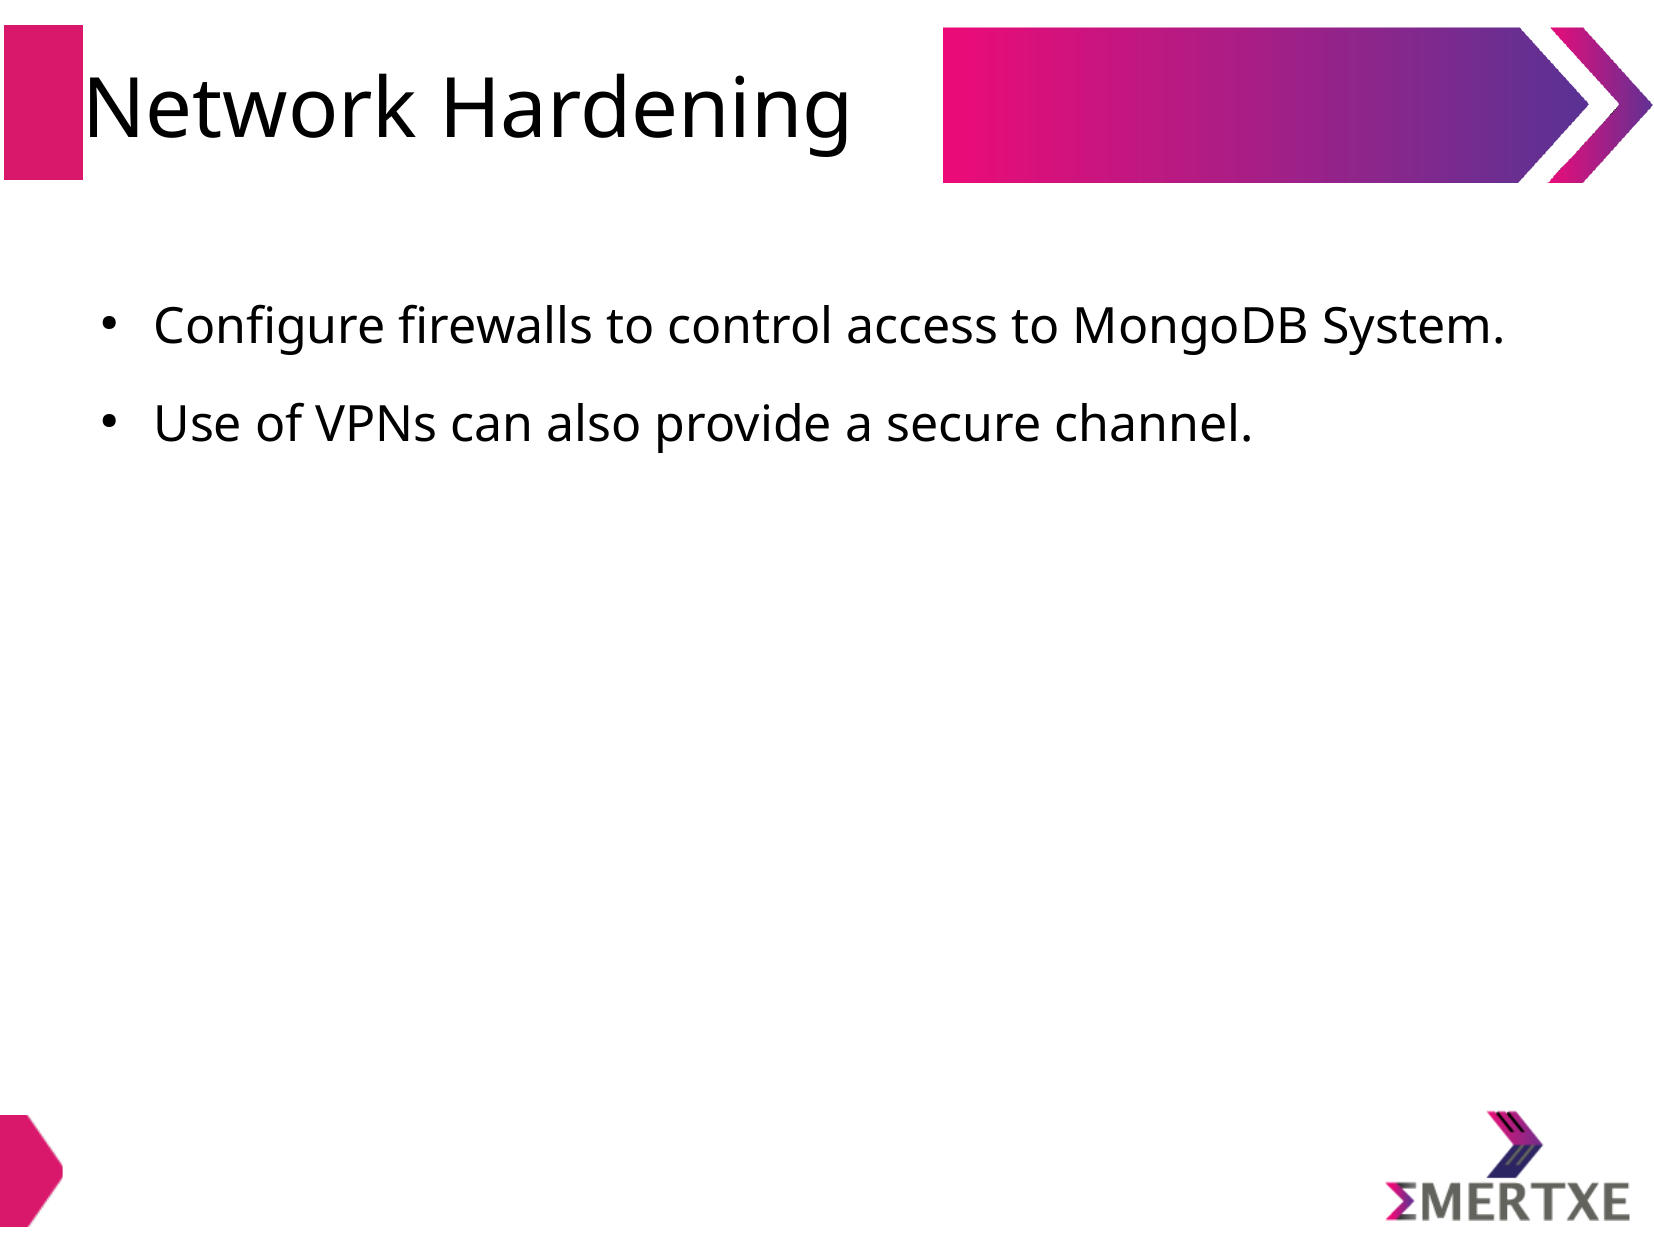

# Network Hardening
Configure firewalls to control access to MongoDB System.
Use of VPNs can also provide a secure channel.